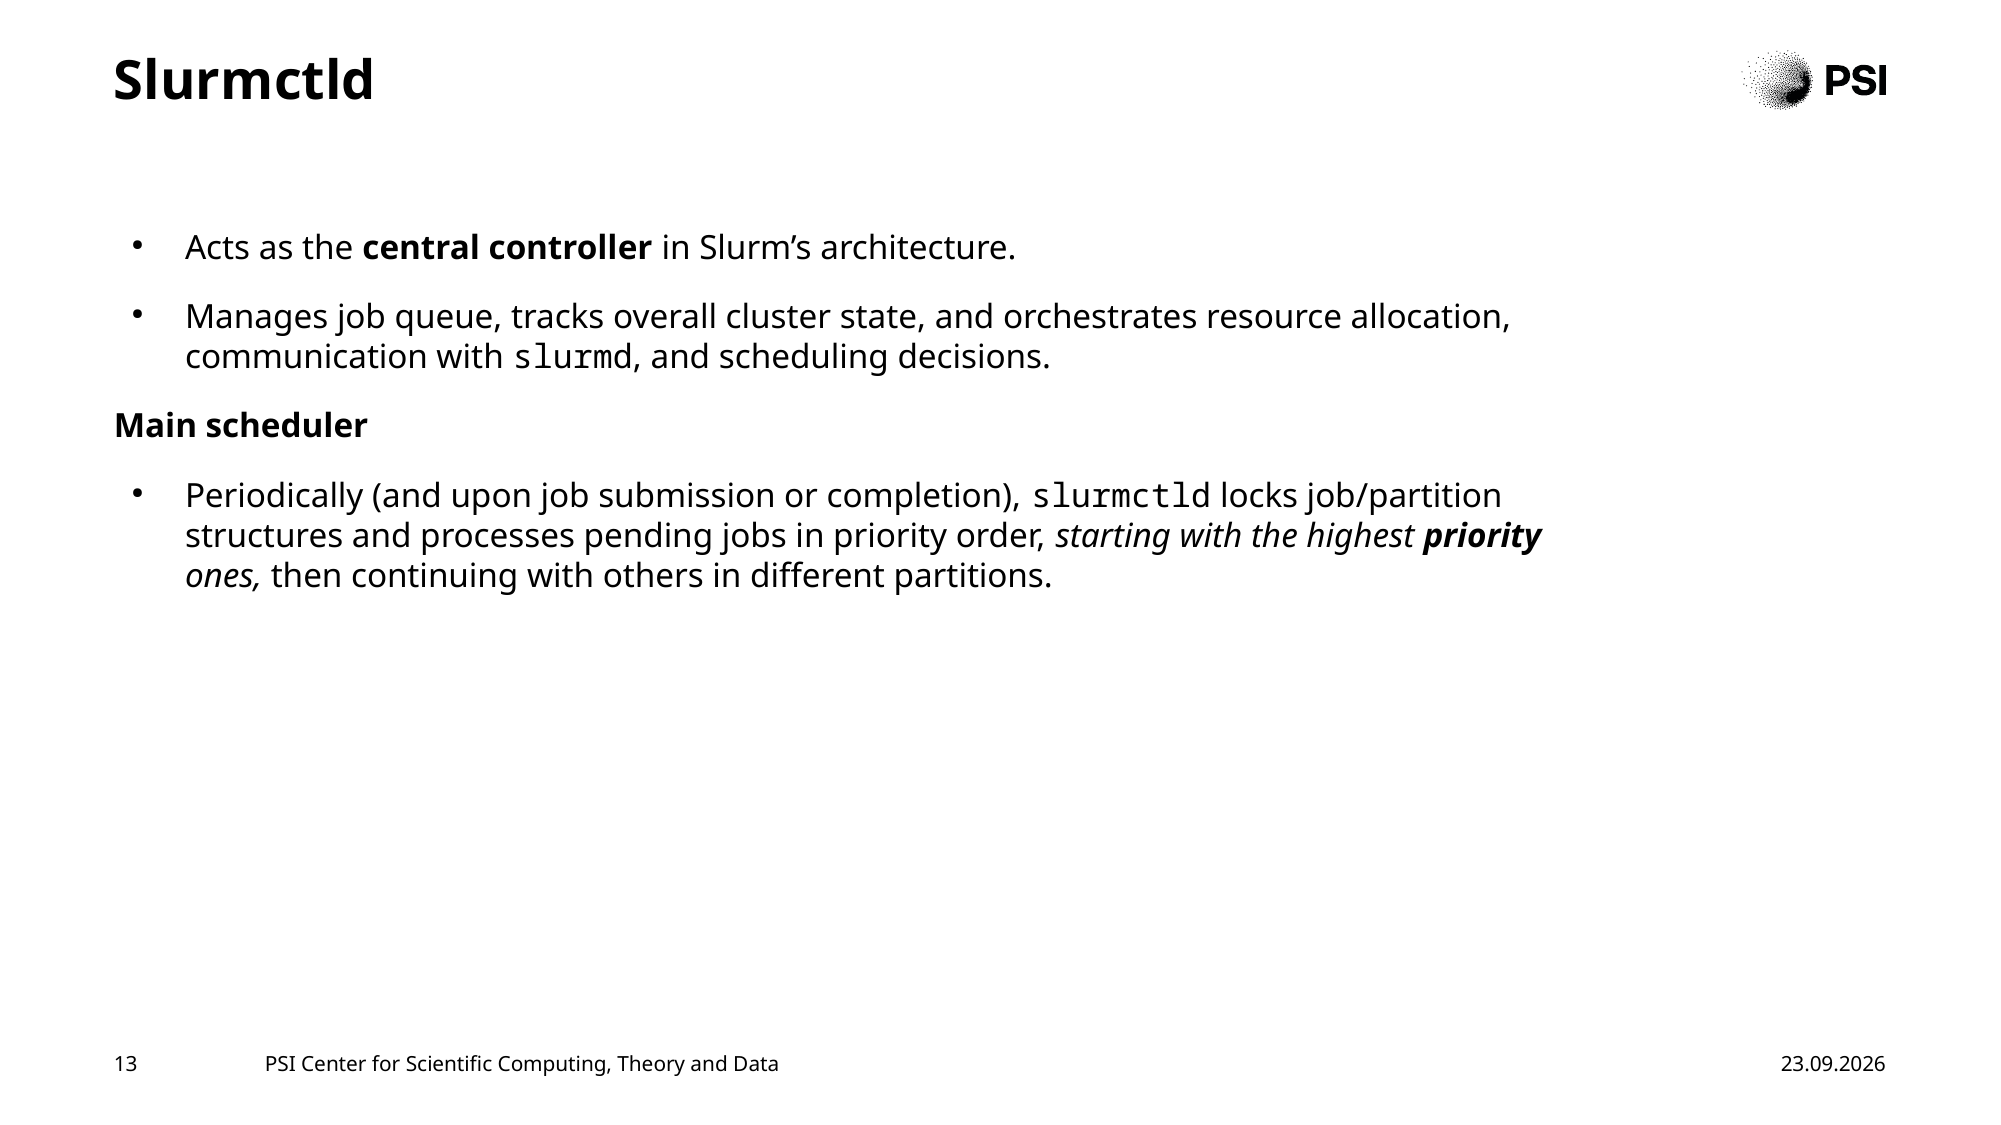

Slurmctld
# Acts as the central controller in Slurm’s architecture.
Manages job queue, tracks overall cluster state, and orchestrates resource allocation, communication with slurmd, and scheduling decisions.
Main scheduler
Periodically (and upon job submission or completion), slurmctld locks job/partition structures and processes pending jobs in priority order, starting with the highest priority ones, then continuing with others in different partitions.
13
PSI Center for Scientific Computing, Theory and Data